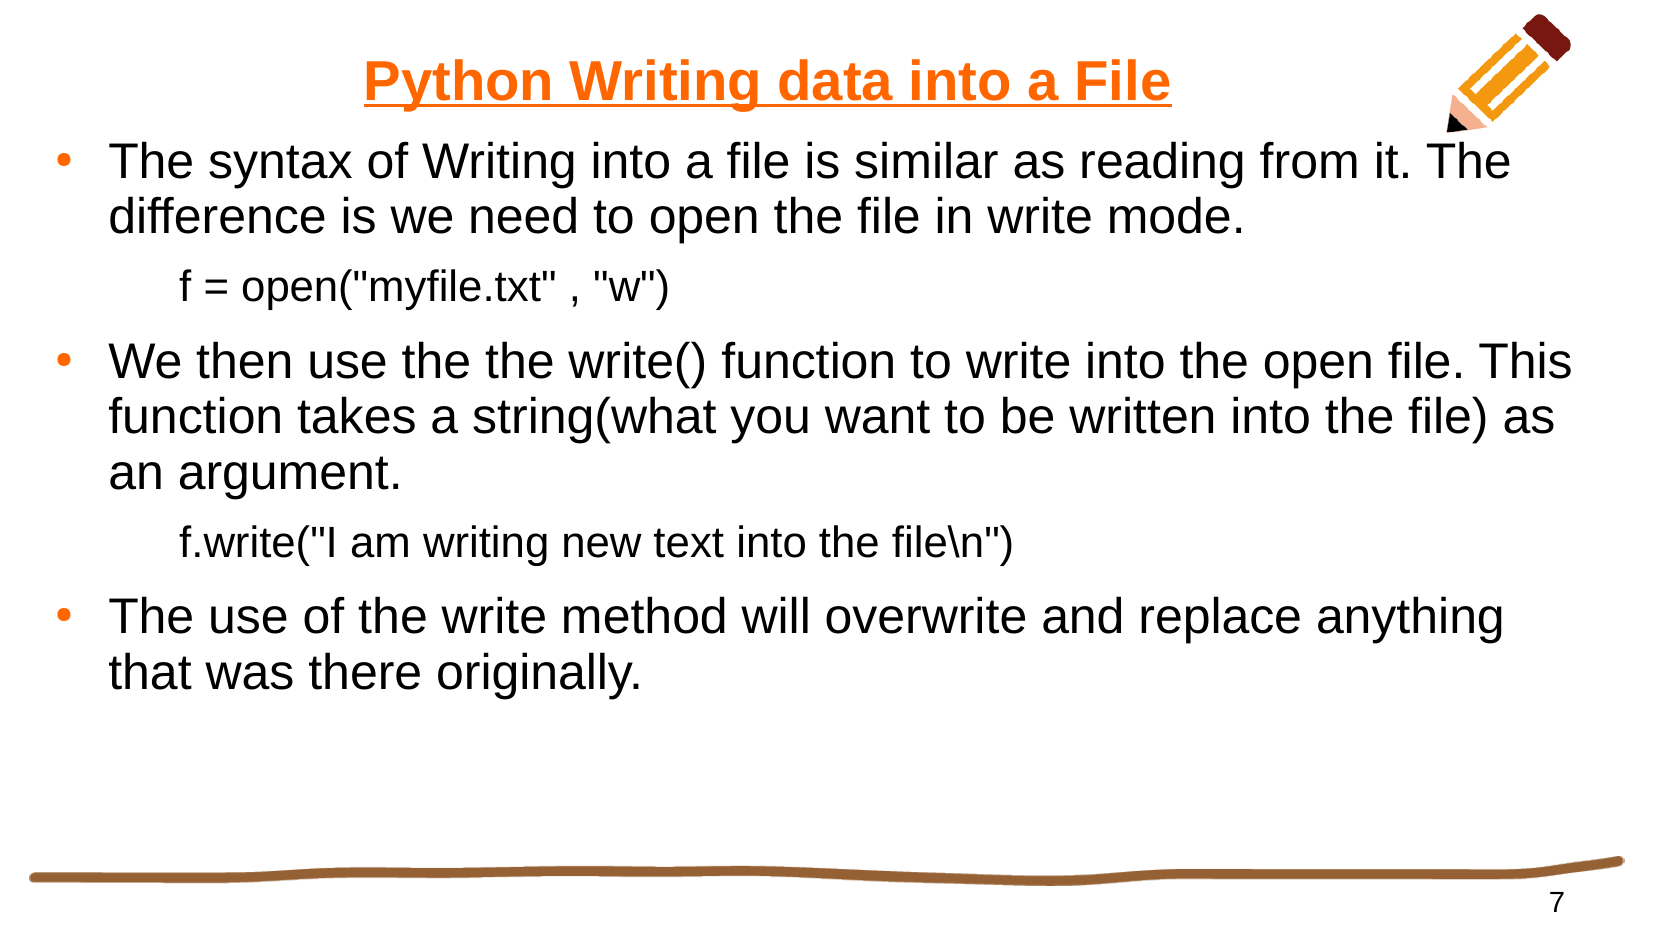

# Python Writing data into a File
The syntax of Writing into a file is similar as reading from it. The difference is we need to open the file in write mode.
f = open("myfile.txt" , "w")
We then use the the write() function to write into the open file. This function takes a string(what you want to be written into the file) as an argument.
f.write("I am writing new text into the file\n")
The use of the write method will overwrite and replace anything that was there originally.
7